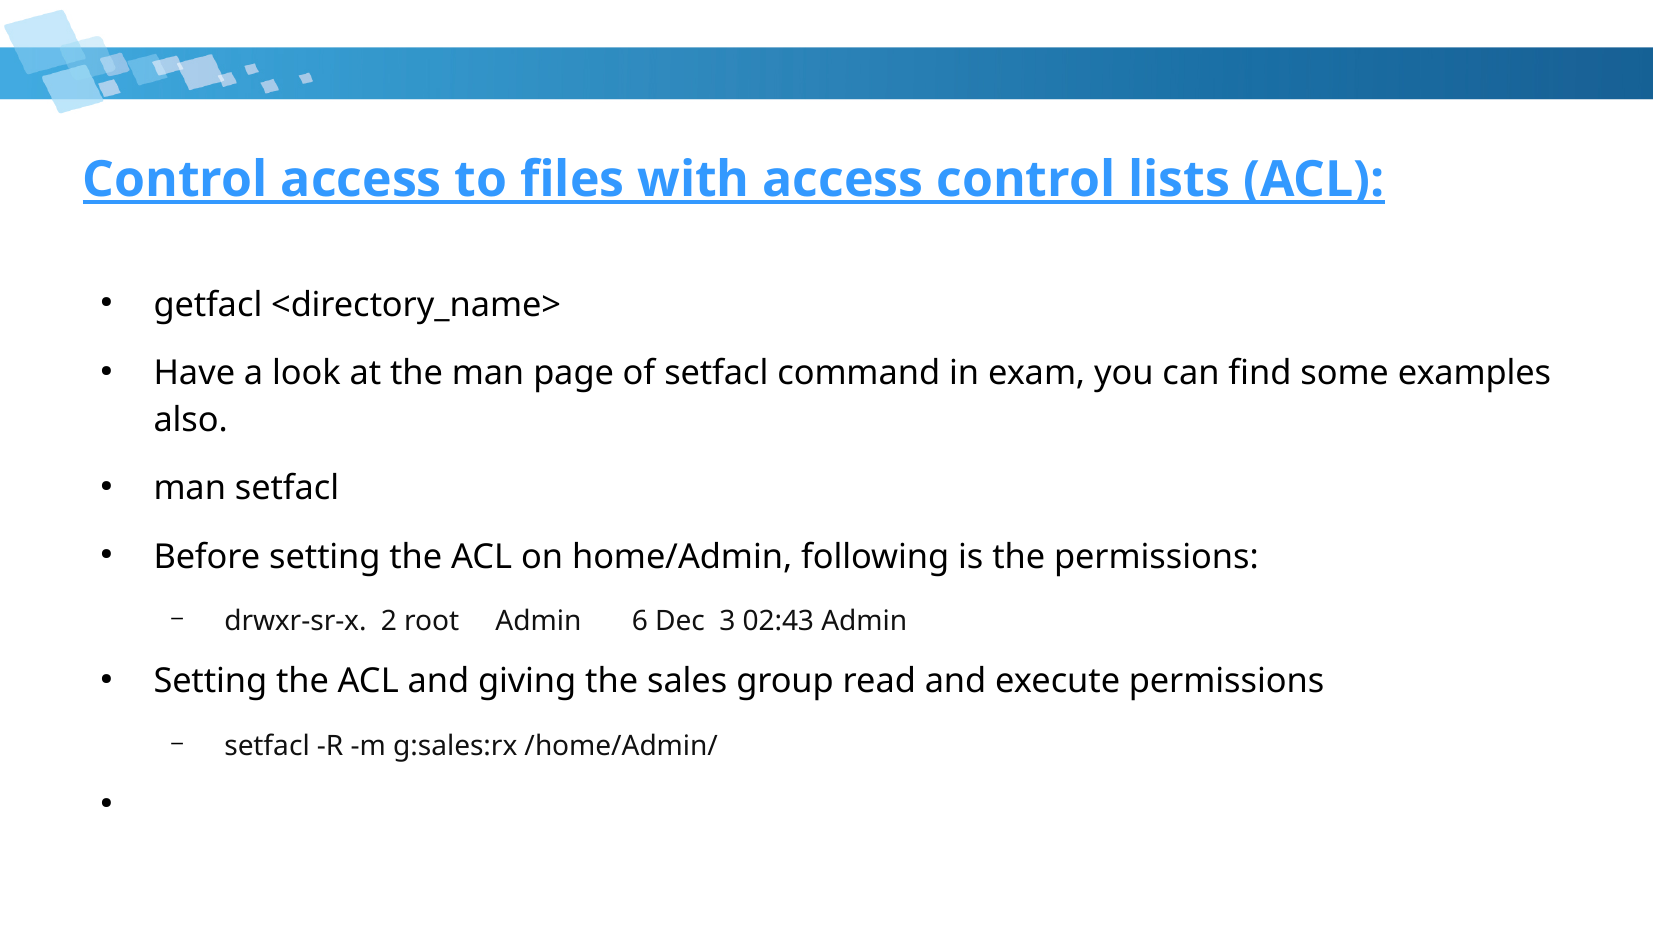

# Control access to files with access control lists (ACL):
getfacl <directory_name>
Have a look at the man page of setfacl command in exam, you can find some examples also.
man setfacl
Before setting the ACL on home/Admin, following is the permissions:
drwxr-sr-x. 2 root Admin 6 Dec 3 02:43 Admin
Setting the ACL and giving the sales group read and execute permissions
setfacl -R -m g:sales:rx /home/Admin/